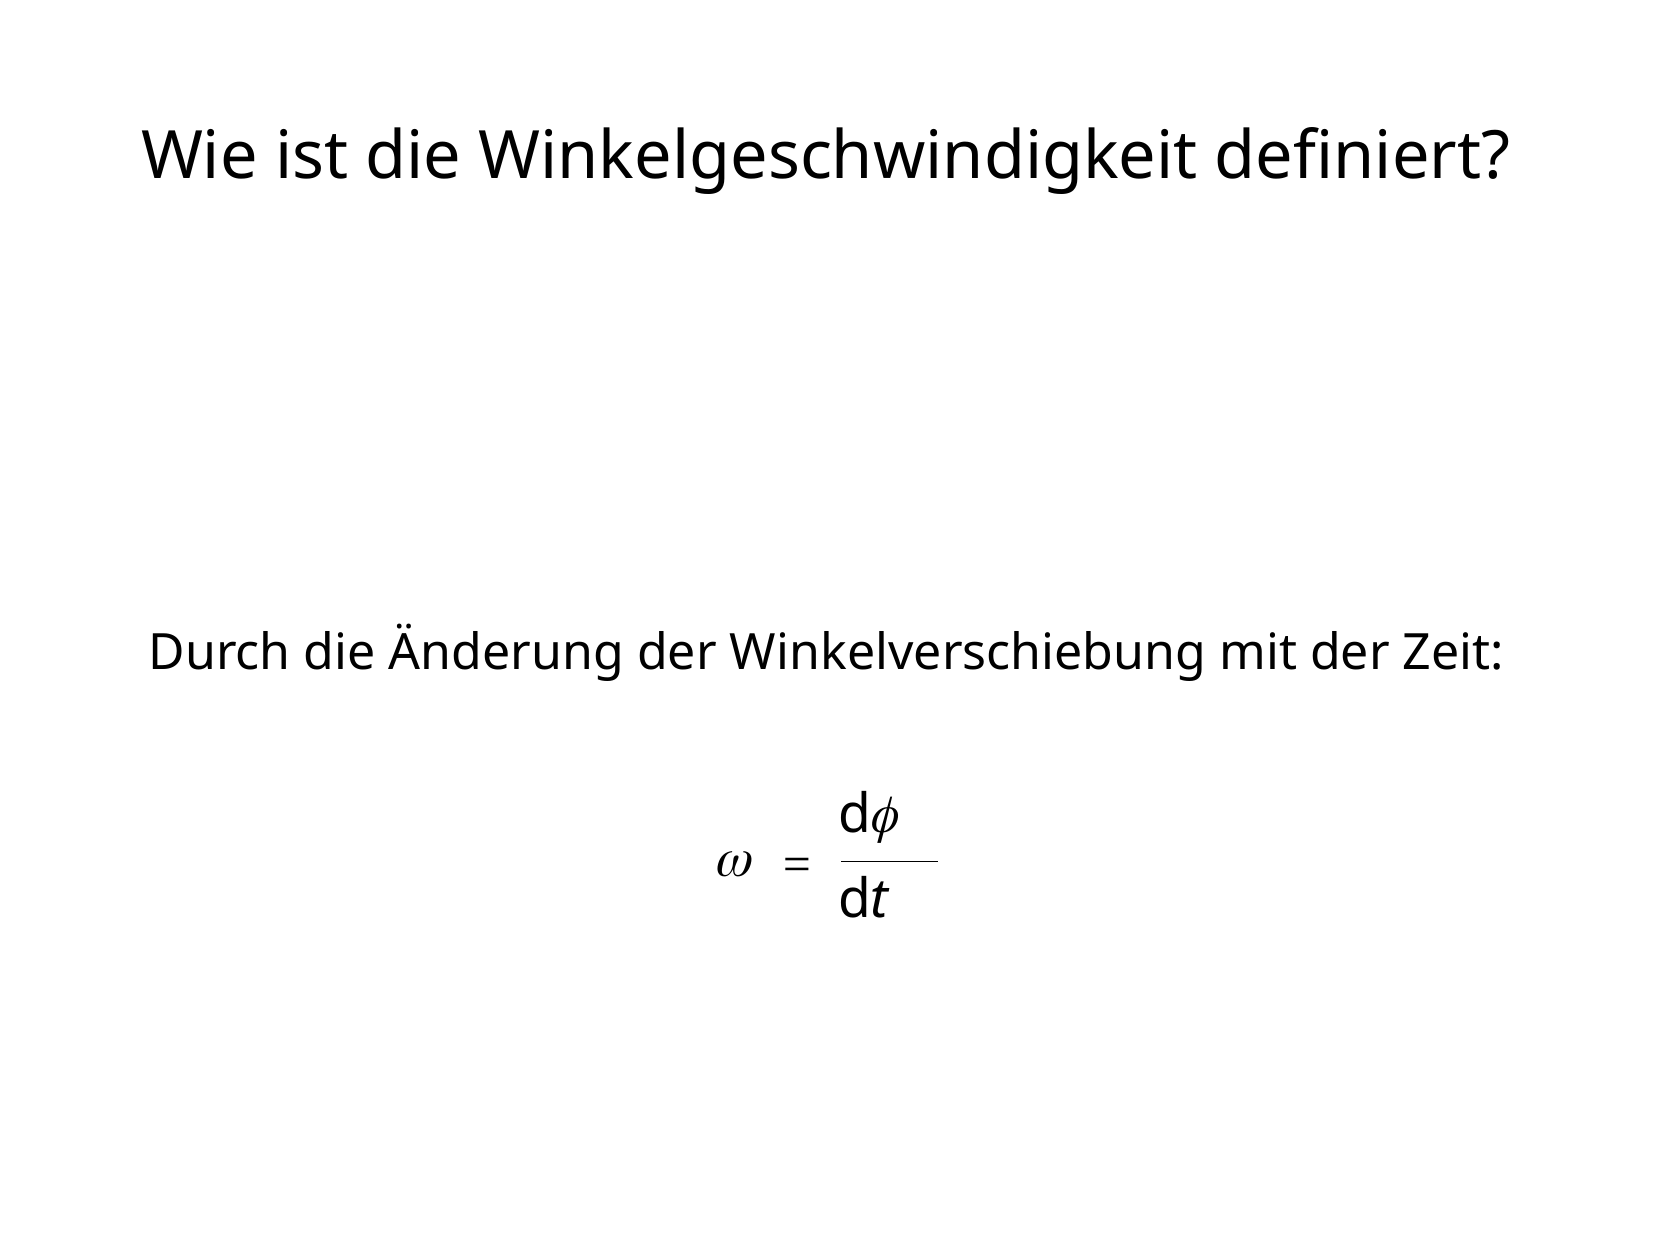

# Wie ist die Winkelgeschwindigkeit definiert?
Durch die Änderung der Winkelverschiebung mit der Zeit: